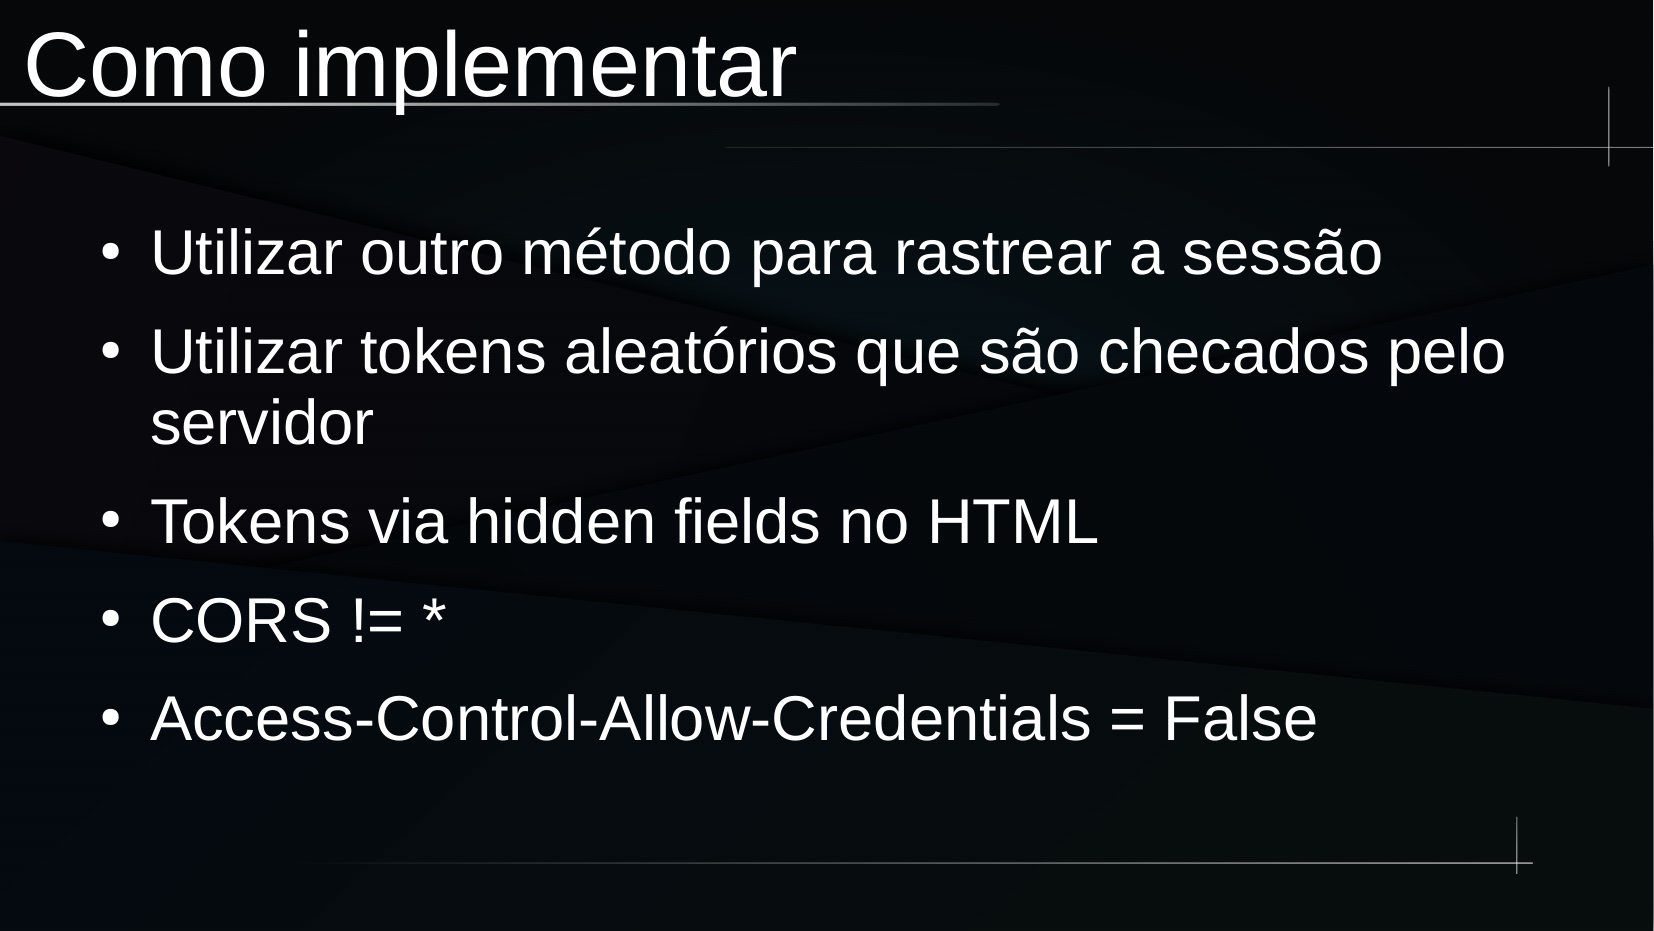

# Como implementar
Utilizar outro método para rastrear a sessão
Utilizar tokens aleatórios que são checados pelo servidor
Tokens via hidden fields no HTML
CORS != *
Access-Control-Allow-Credentials = False